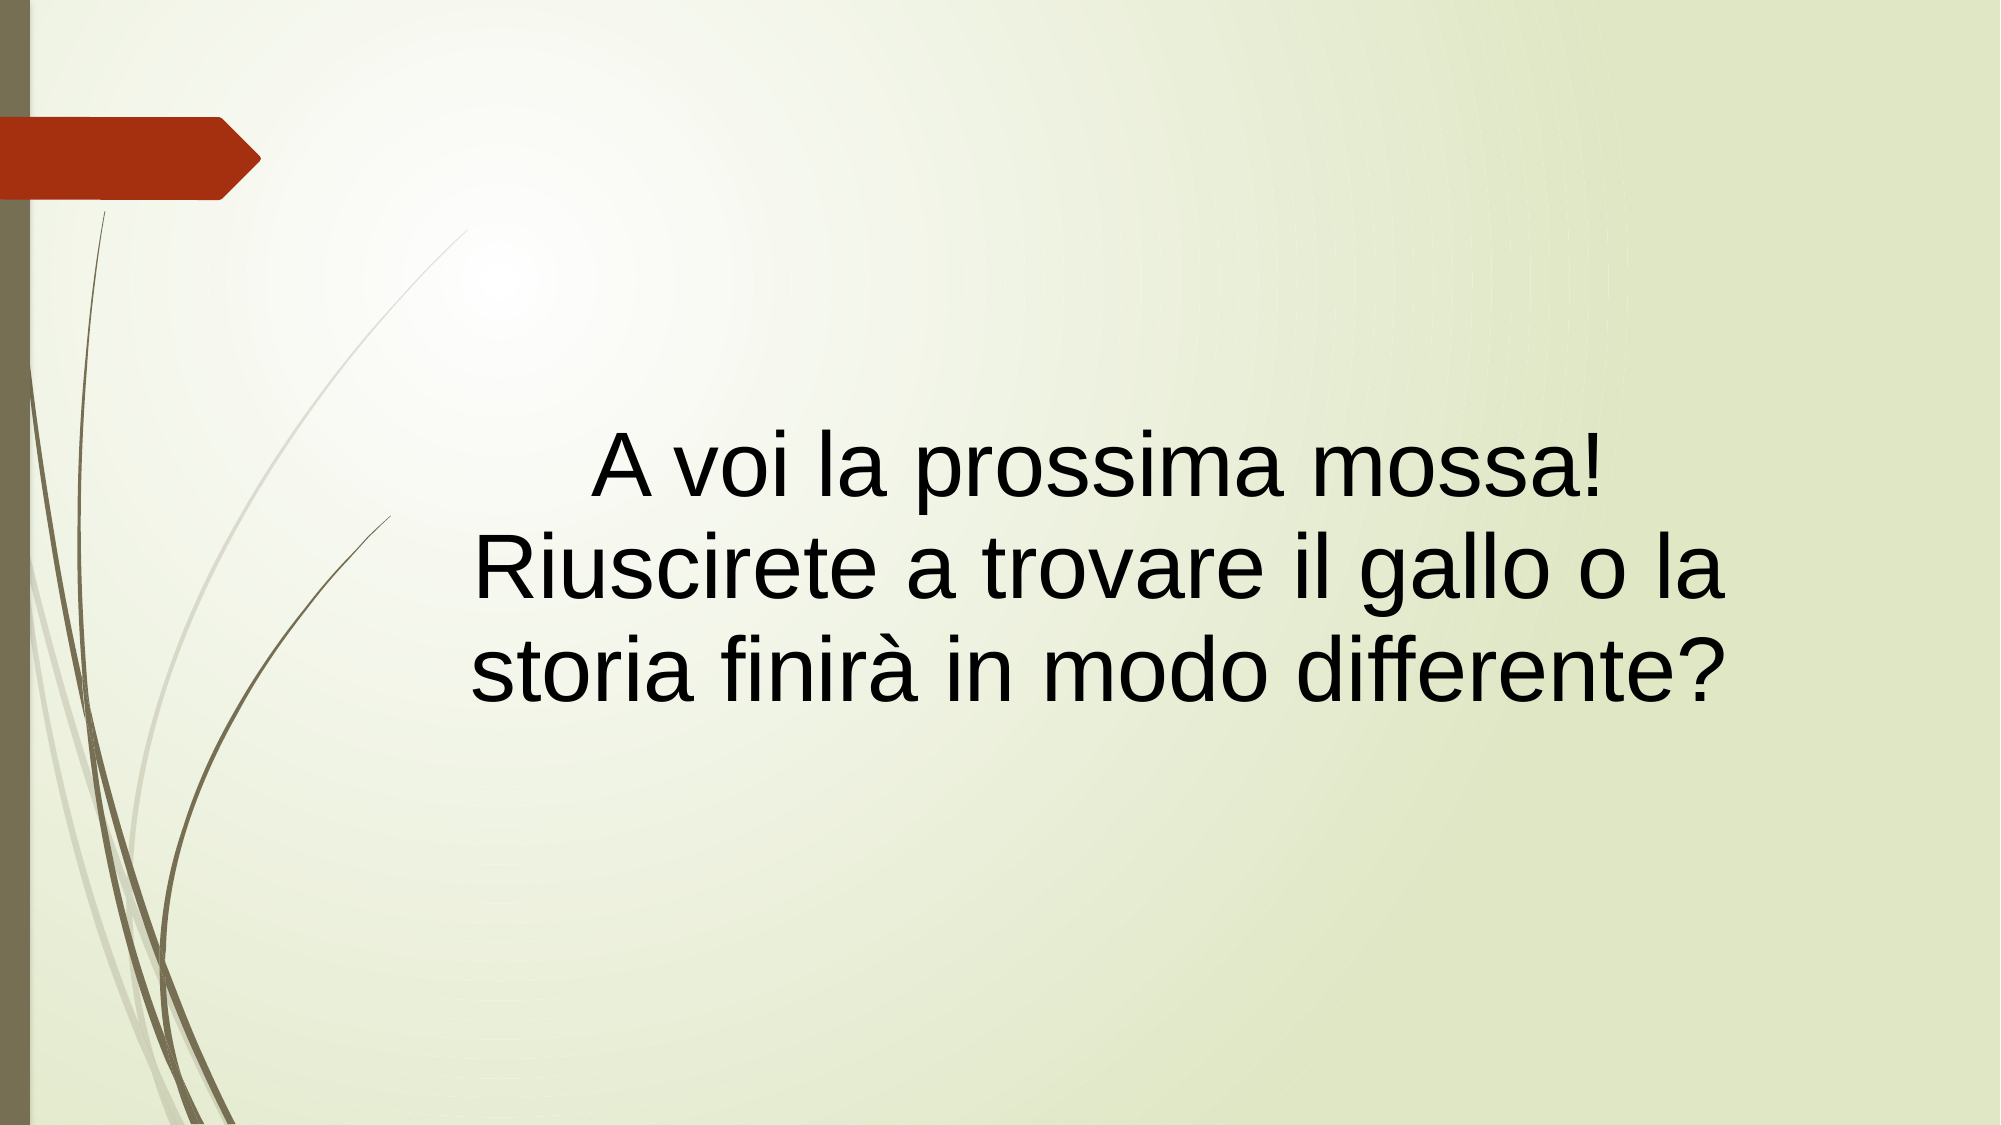

# A voi la prossima mossa! Riuscirete a trovare il gallo o la storia finirà in modo differente?